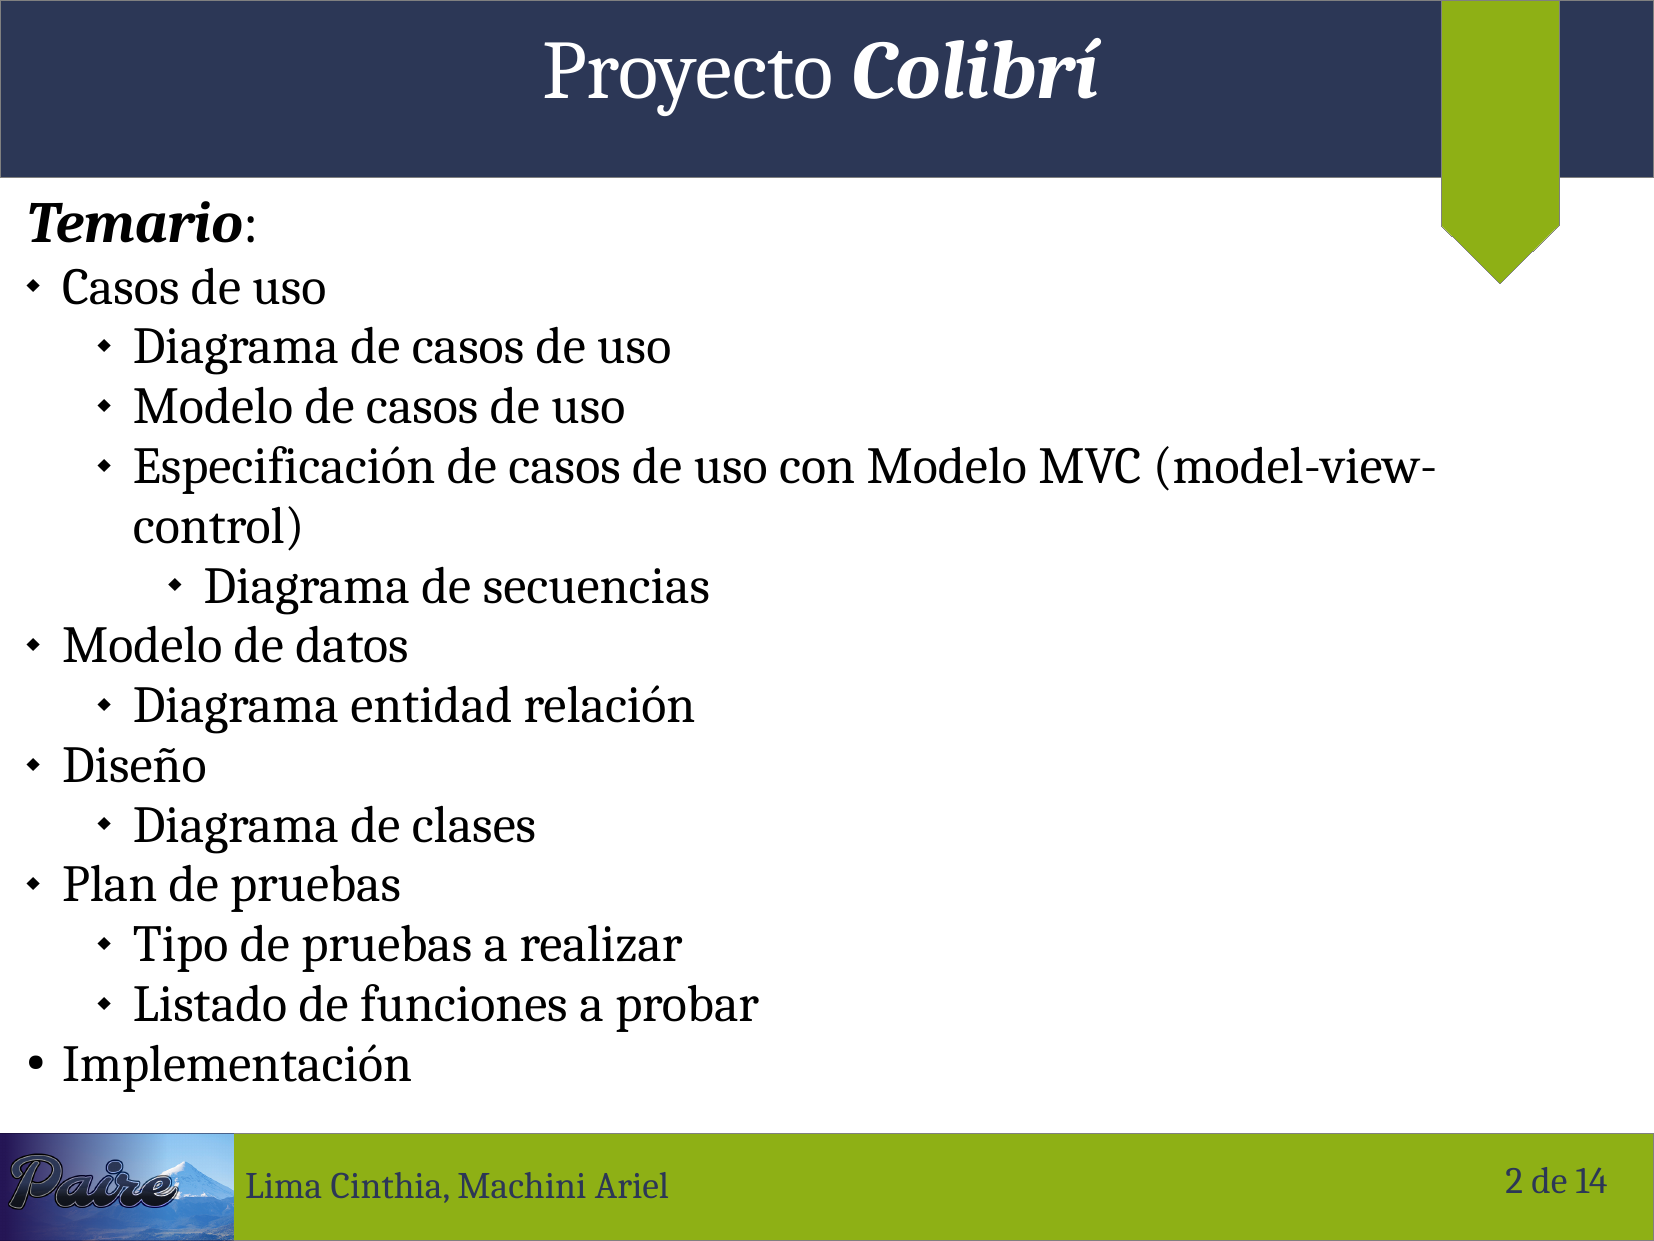

Proyecto Colibrí
Temario:
Casos de uso
Diagrama de casos de uso
Modelo de casos de uso
Especificación de casos de uso con Modelo MVC (model-view-control)
Diagrama de secuencias
Modelo de datos
Diagrama entidad relación
Diseño
Diagrama de clases
Plan de pruebas
Tipo de pruebas a realizar
Listado de funciones a probar
Implementación
 de 14
Lima Cinthia, Machini Ariel